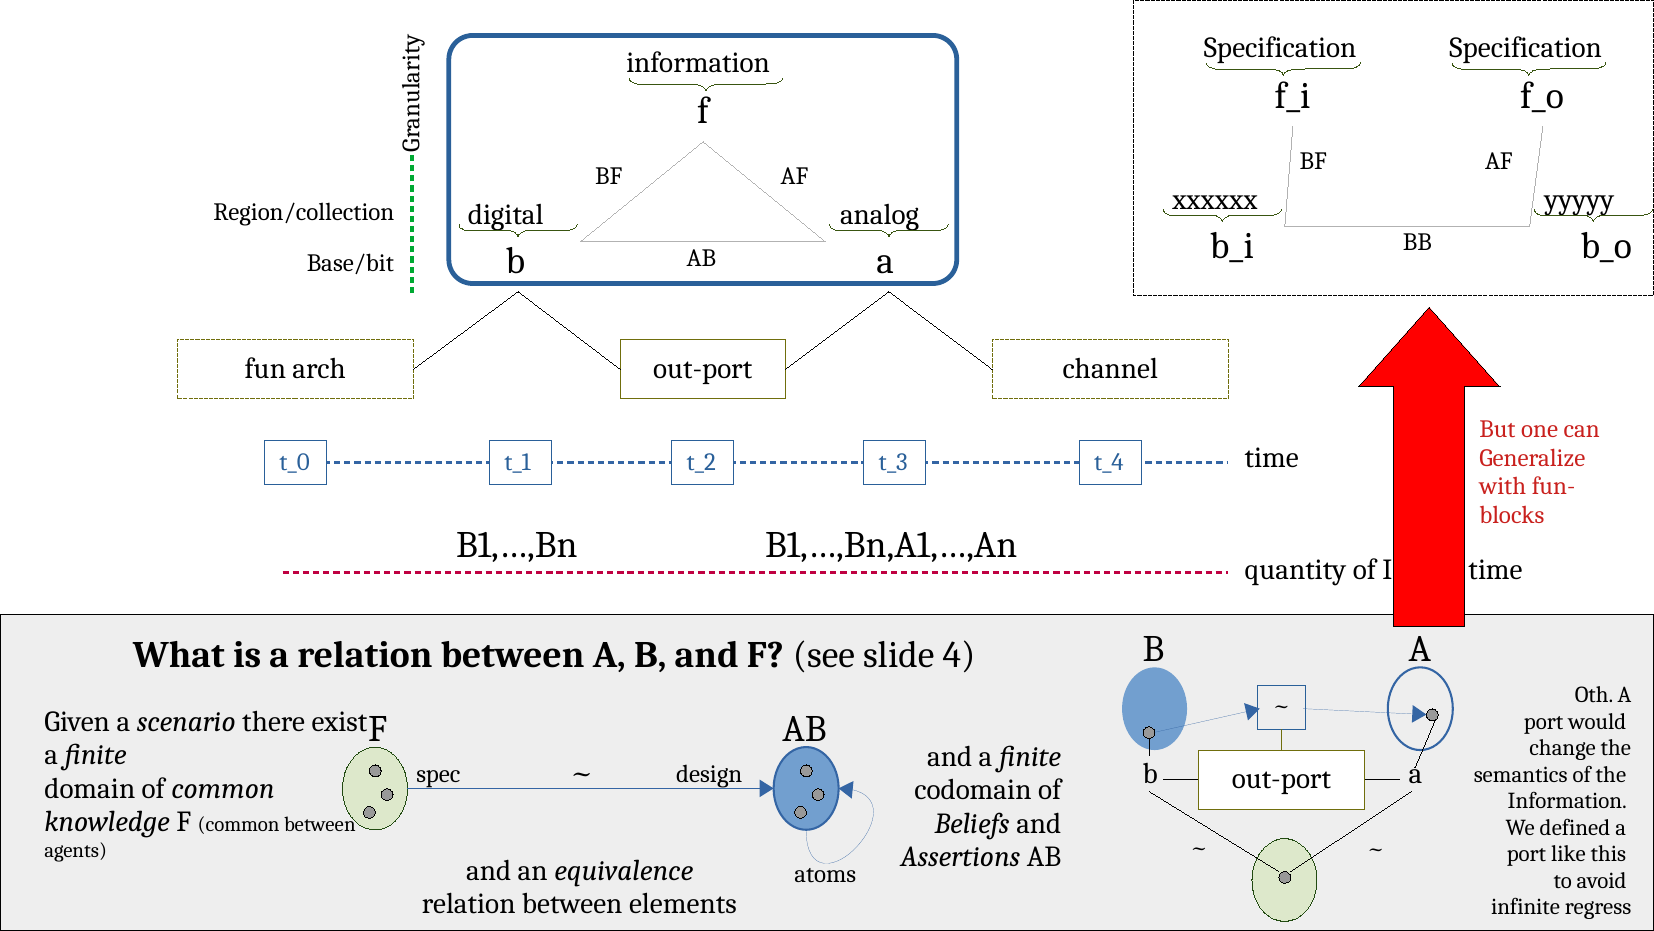

Specification
Specification
information
f_i
f_o
Granularity
f
BF
AF
BF
AF
xxxxxx
b_i
yyyyy
b_o
Region/collection
digital
b
analog
a
BB
AB
Base/bit
fun arch
out-port
channel
But one can
Generalize with fun-blocks
time
t_0
t_1
t_2
t_3
t_4
B1,…,Bn
B1,…,Bn,A1,…,An
quantity of Info in time
B
A
What is a relation between A, B, and F? (see slide 4)
Oth. A
 port would
change the
semantics of the
Information.
We defined a
port like this
to avoid
infinite regress
~
Given a scenario there exist a finite
domain of common knowledge F (common between agents)
F
AB
and a finite codomain of Beliefs and Assertions AB
~
b
out-port
a
spec
design
~
~
and an equivalence
relation between elements
atoms